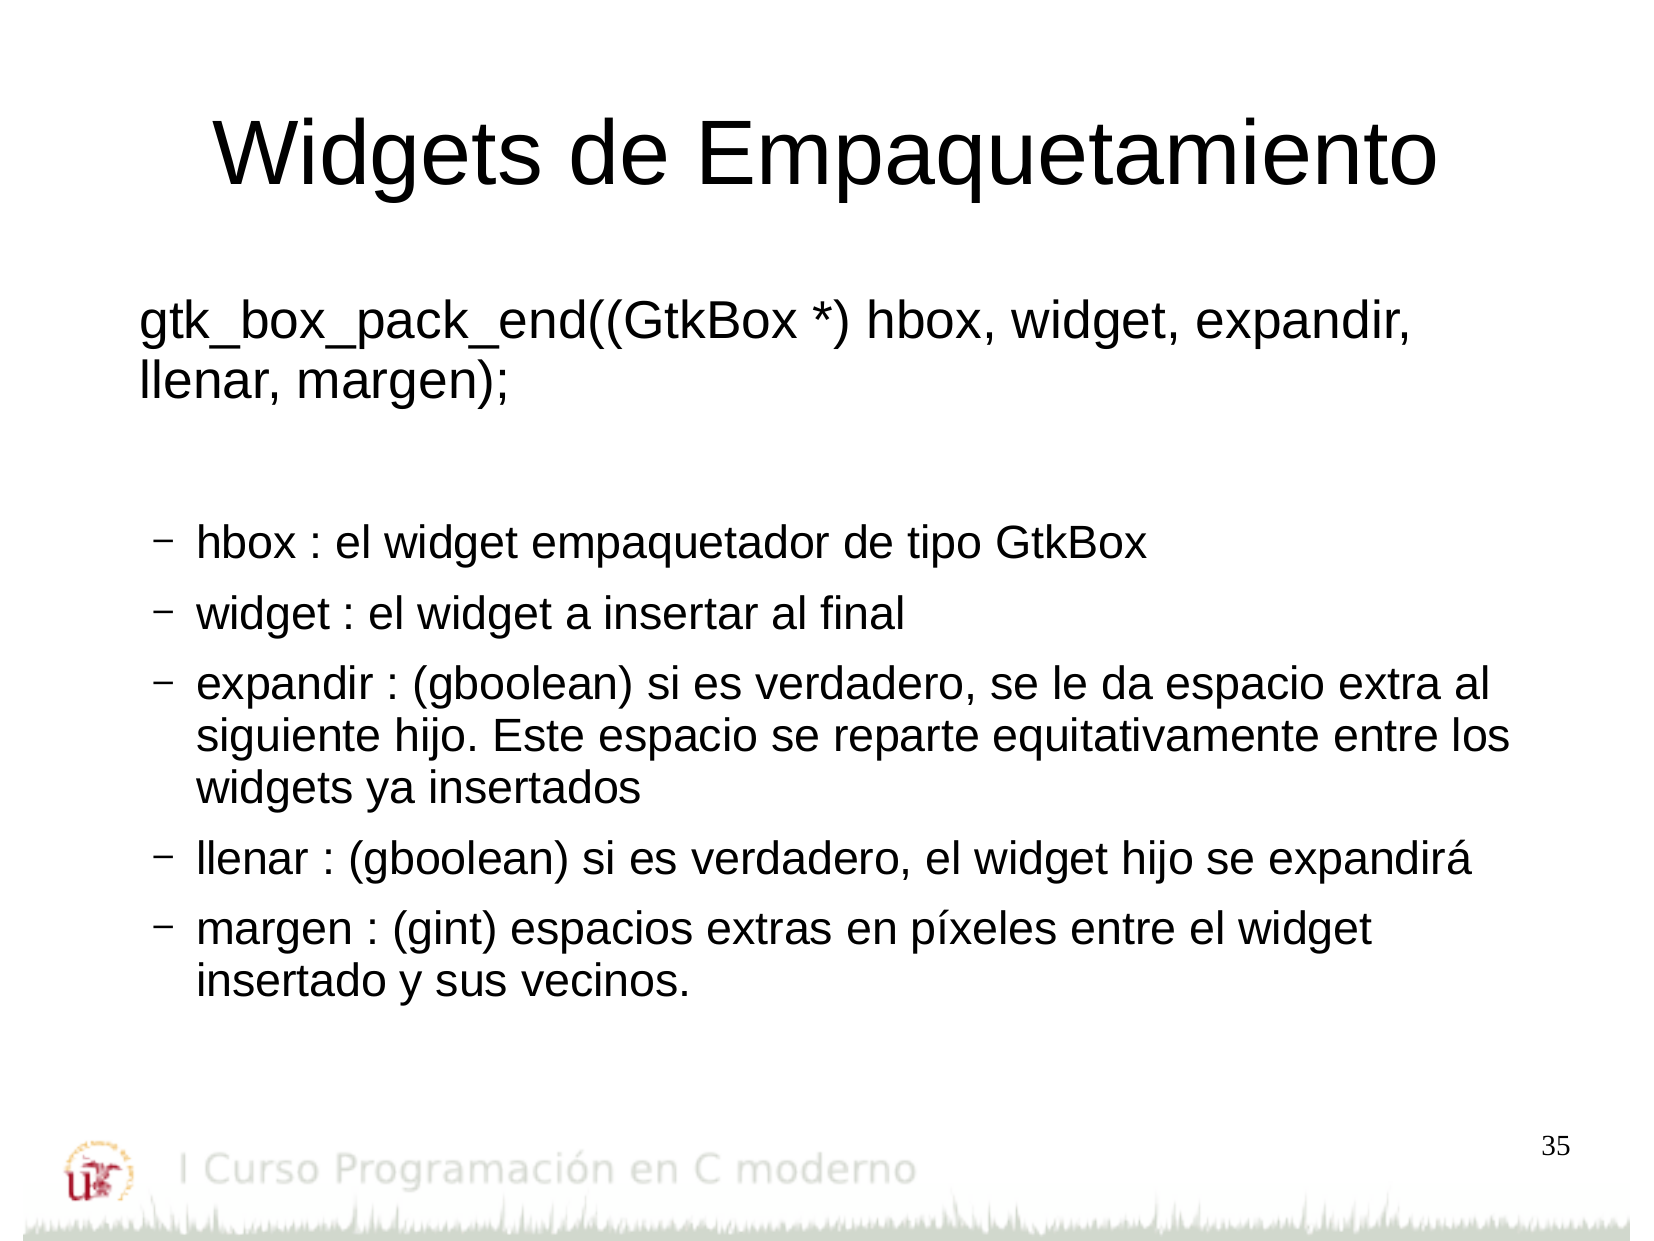

# Widgets de Empaquetamiento
gtk_box_pack_end((GtkBox *) hbox, widget, expandir, llenar, margen);
hbox : el widget empaquetador de tipo GtkBox
widget : el widget a insertar al final
expandir : (gboolean) si es verdadero, se le da espacio extra al siguiente hijo. Este espacio se reparte equitativamente entre los widgets ya insertados
llenar : (gboolean) si es verdadero, el widget hijo se expandirá
margen : (gint) espacios extras en píxeles entre el widget insertado y sus vecinos.
35